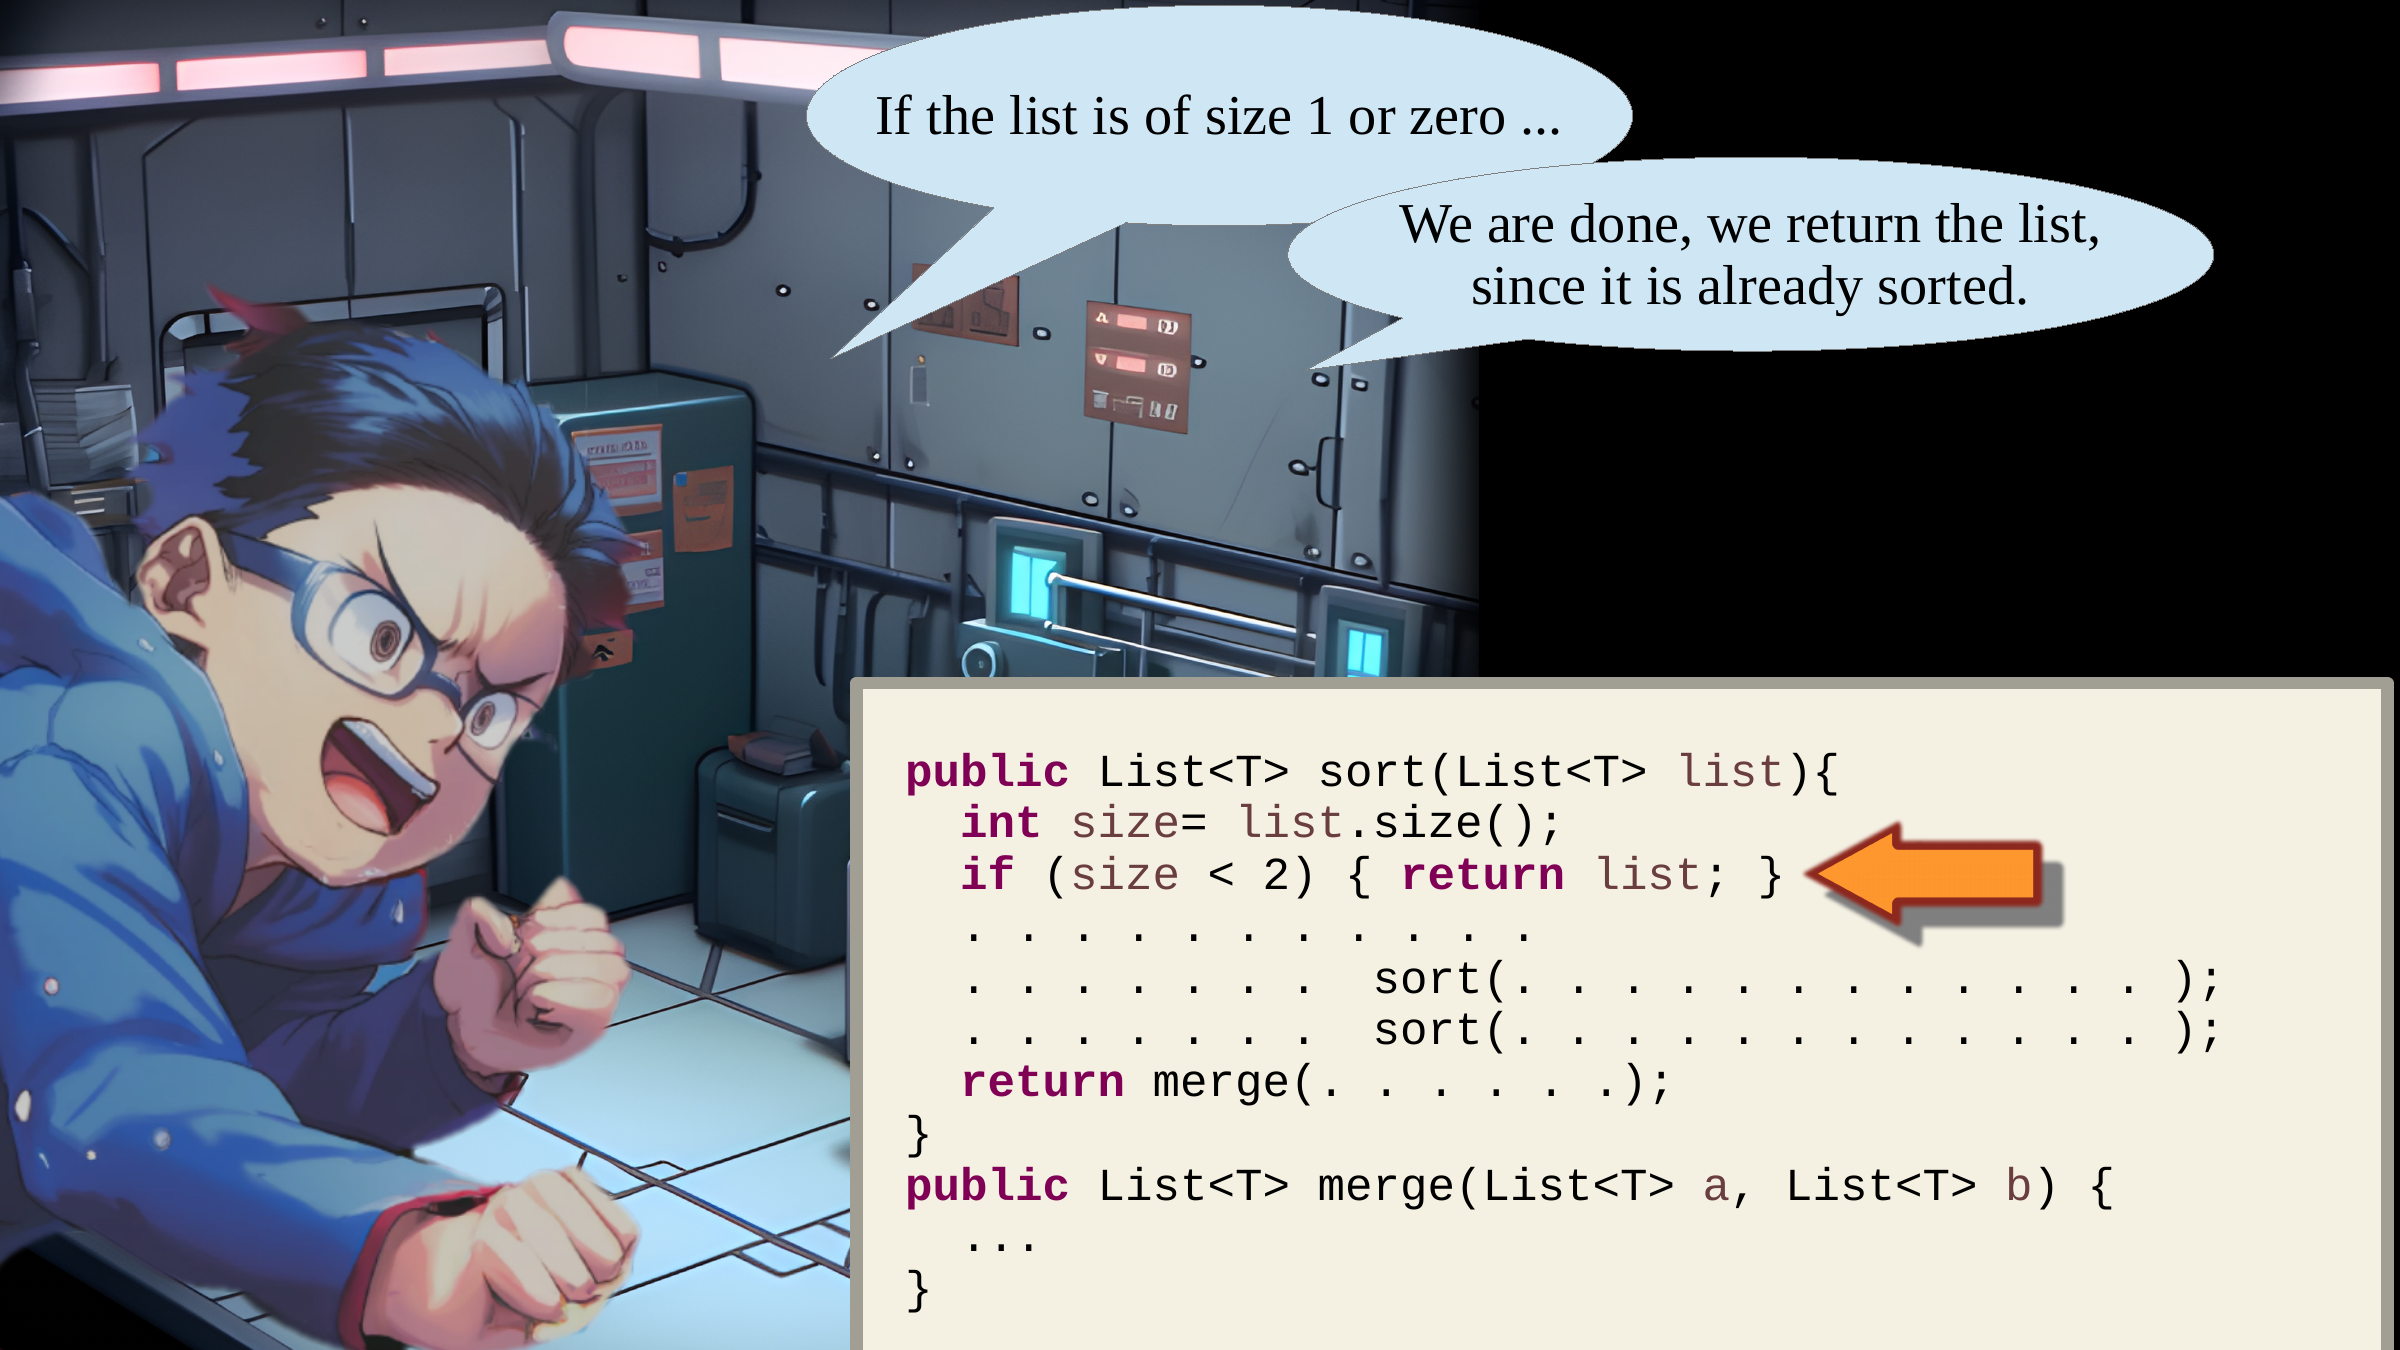

If the list is of size 1 or zero ...
We are done, we return the list,
since it is already sorted.
 public List<T> sort(List<T> list){
 int size= list.size();
 if (size < 2) { return list; }
 . . . . . . . . . . .
 . . . . . . . sort(. . . . . . . . . . . . );
 . . . . . . . sort(. . . . . . . . . . . . );
 return merge(. . . . . .);
 }
 public List<T> merge(List<T> a, List<T> b) {
 ...
 }